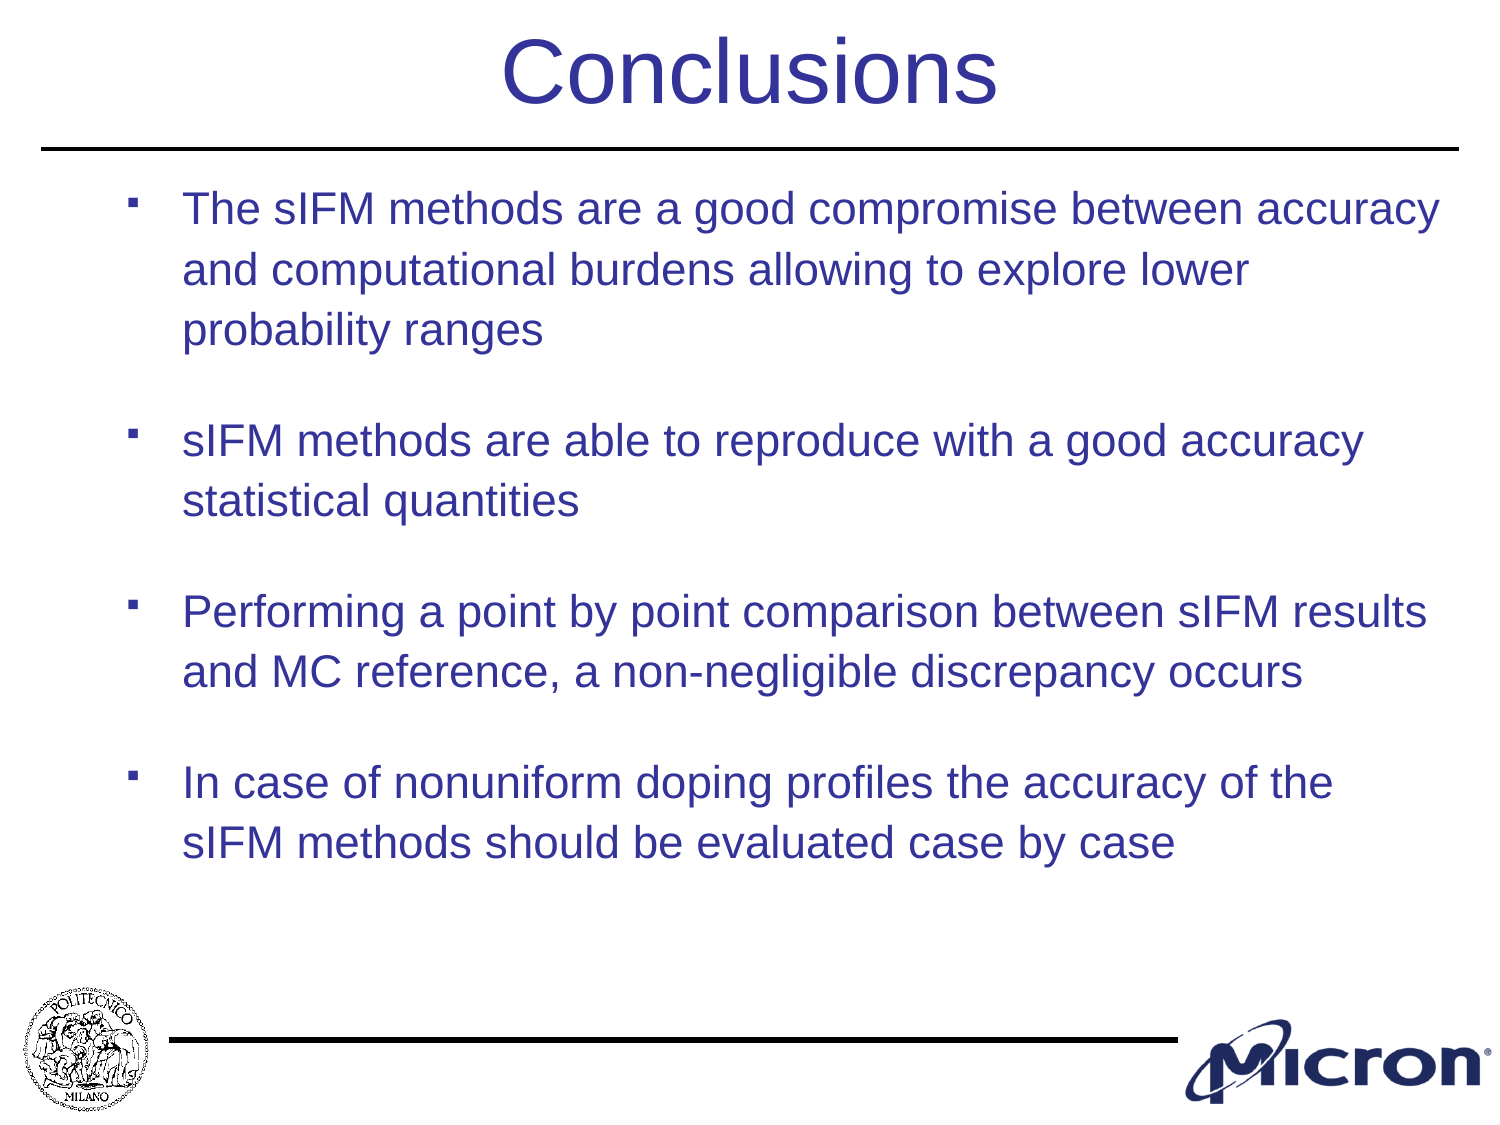

# Conclusions
The sIFM methods are a good compromise between accuracy and computational burdens allowing to explore lower probability ranges
sIFM methods are able to reproduce with a good accuracy statistical quantities
Performing a point by point comparison between sIFM results and MC reference, a non-negligible discrepancy occurs
In case of nonuniform doping profiles the accuracy of the sIFM methods should be evaluated case by case